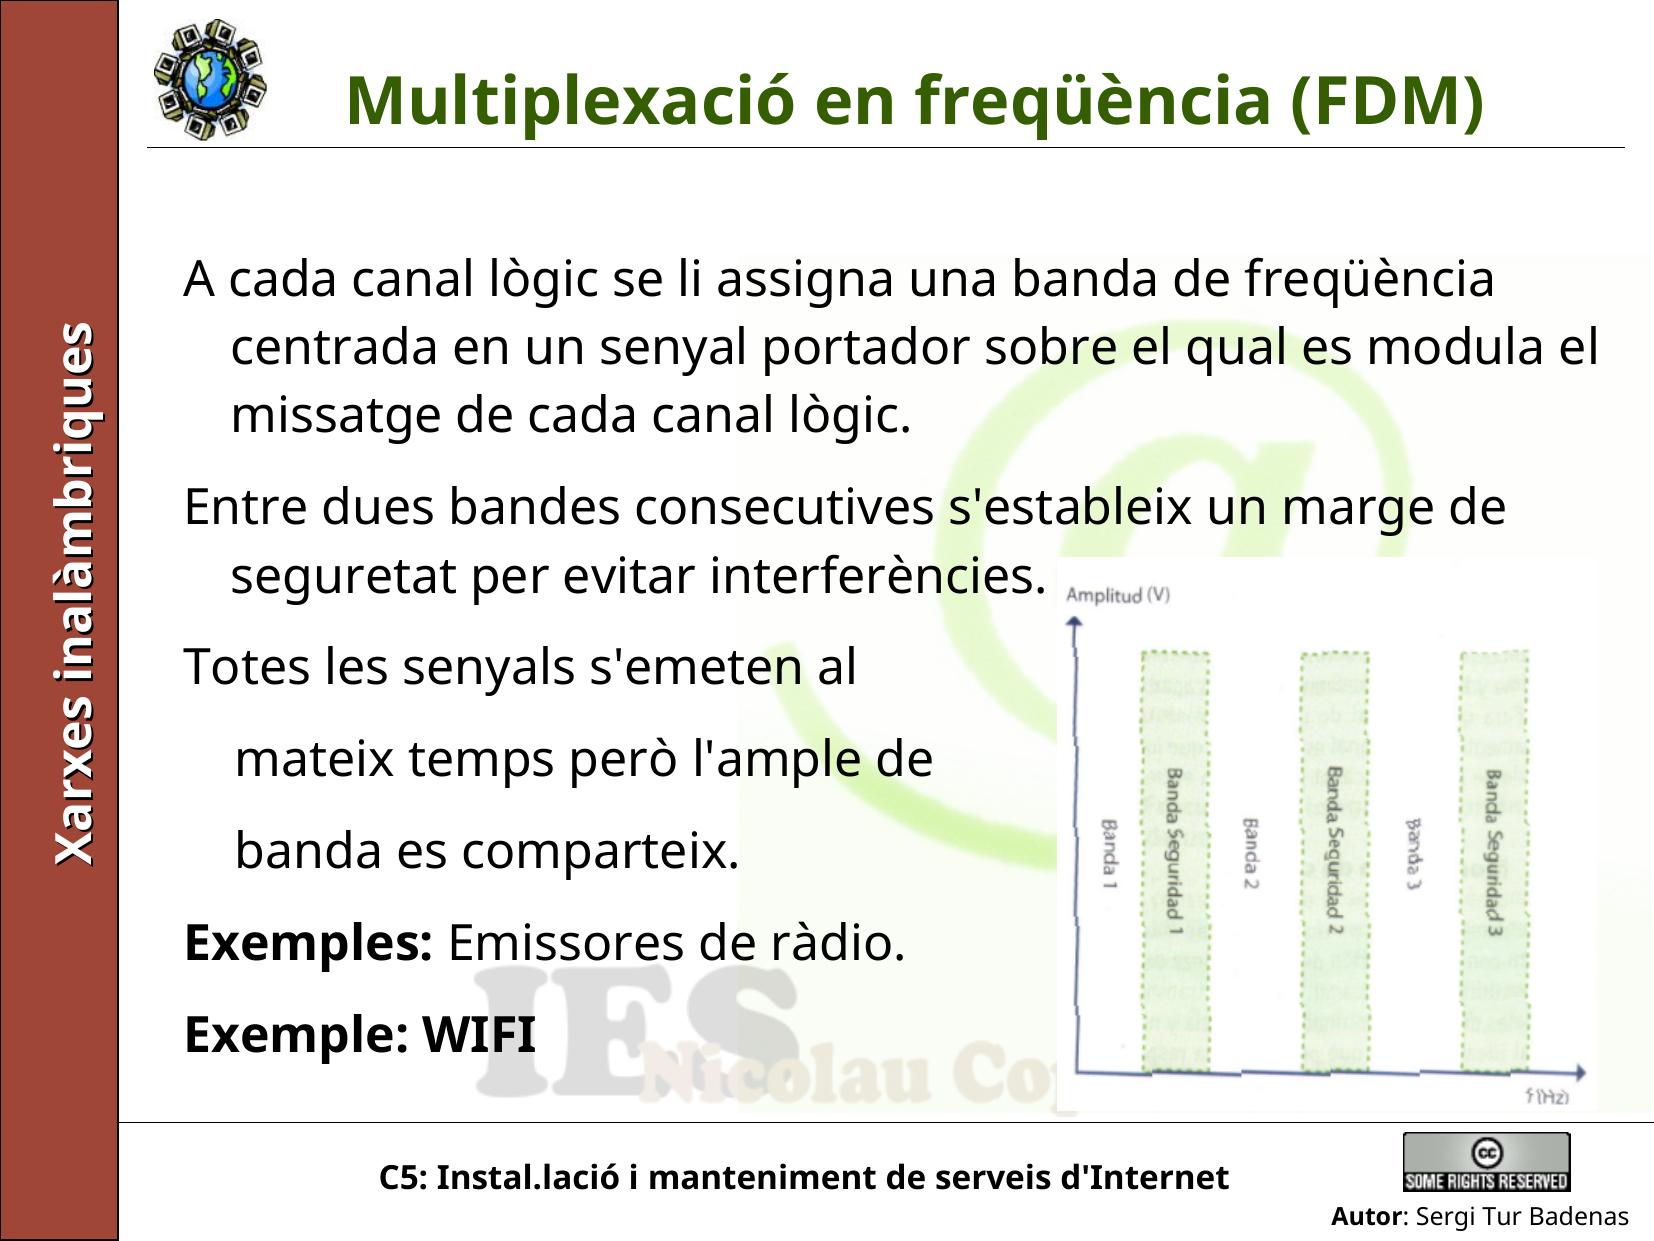

# Multiplexació en freqüència (FDM)
A cada canal lògic se li assigna una banda de freqüència centrada en un senyal portador sobre el qual es modula el missatge de cada canal lògic.
Entre dues bandes consecutives s'estableix un marge de seguretat per evitar interferències.
Totes les senyals s'emeten al
 mateix temps però l'ample de
 banda es comparteix.
Exemples: Emissores de ràdio.
Exemple: WIFI